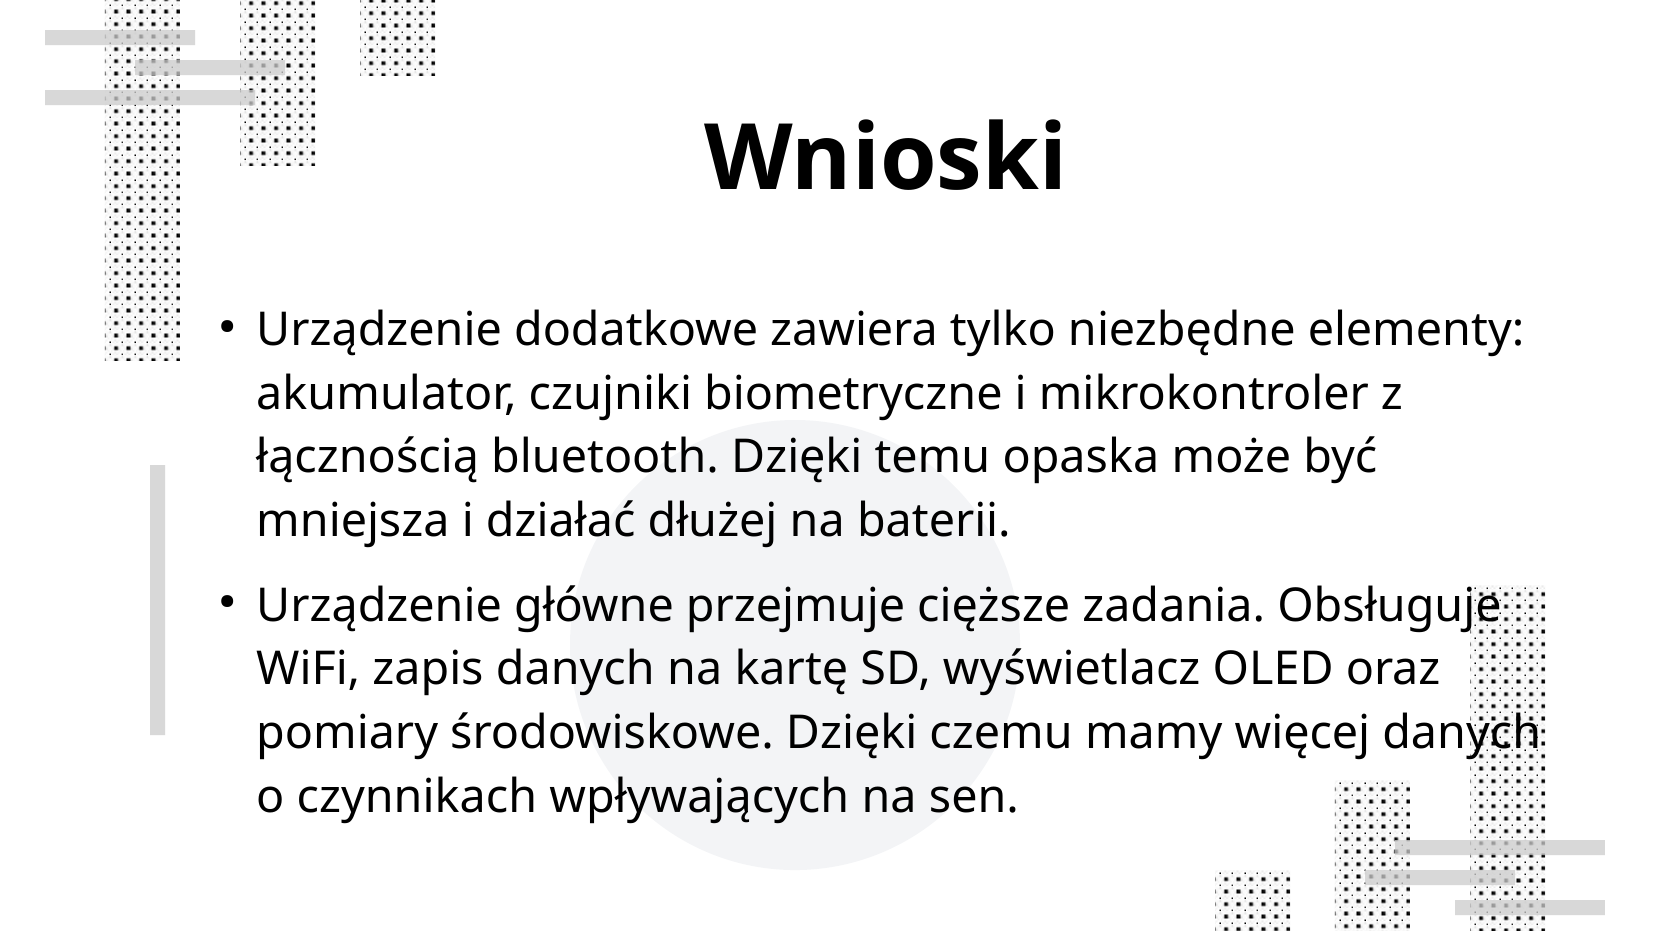

# Wnioski
Urządzenie dodatkowe zawiera tylko niezbędne elementy: akumulator, czujniki biometryczne i mikrokontroler z łącznością bluetooth. Dzięki temu opaska może być mniejsza i działać dłużej na baterii.
Urządzenie główne przejmuje cięższe zadania. Obsługuje WiFi, zapis danych na kartę SD, wyświetlacz OLED oraz pomiary środowiskowe. Dzięki czemu mamy więcej danych o czynnikach wpływających na sen.